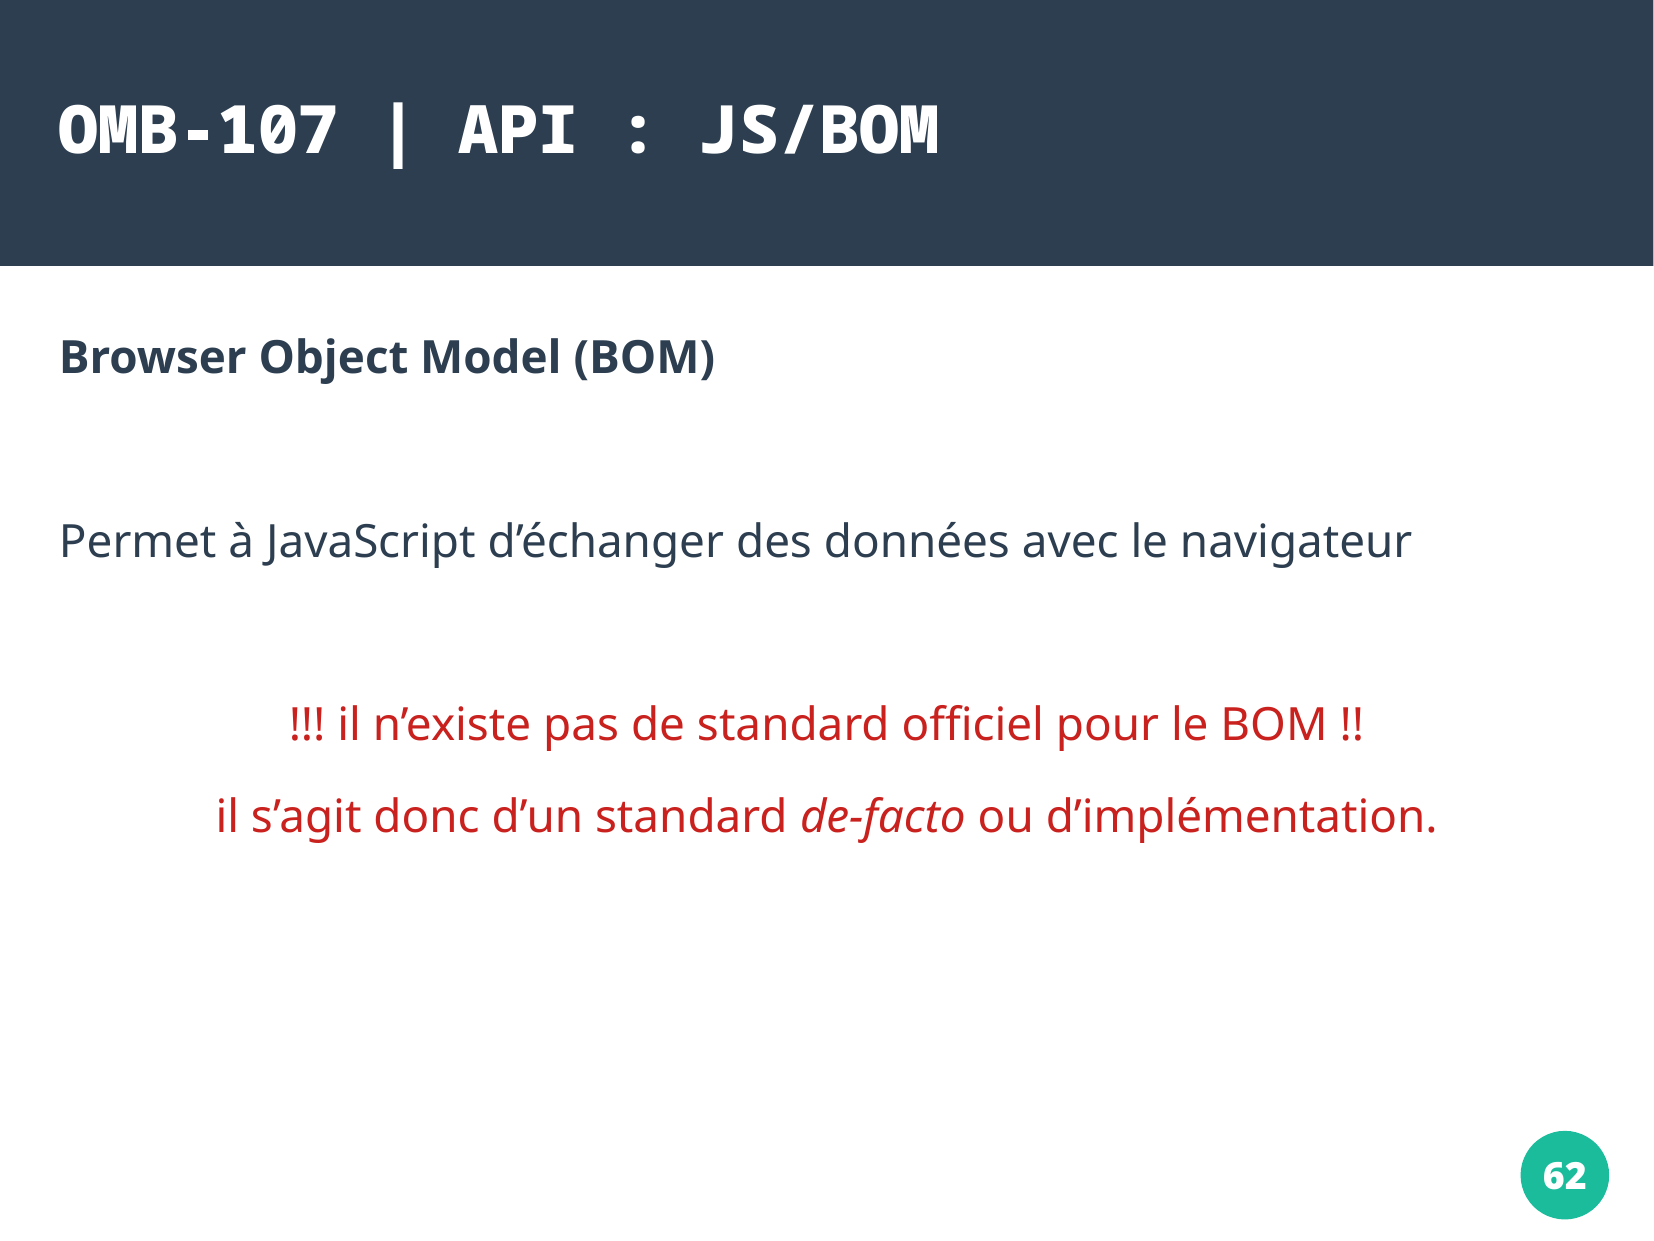

# OMB-107 | API : JS/BOM
Browser Object Model (BOM)
Permet à JavaScript d’échanger des données avec le navigateur
!!! il n’existe pas de standard officiel pour le BOM !!
il s’agit donc d’un standard de-facto ou d’implémentation.
62